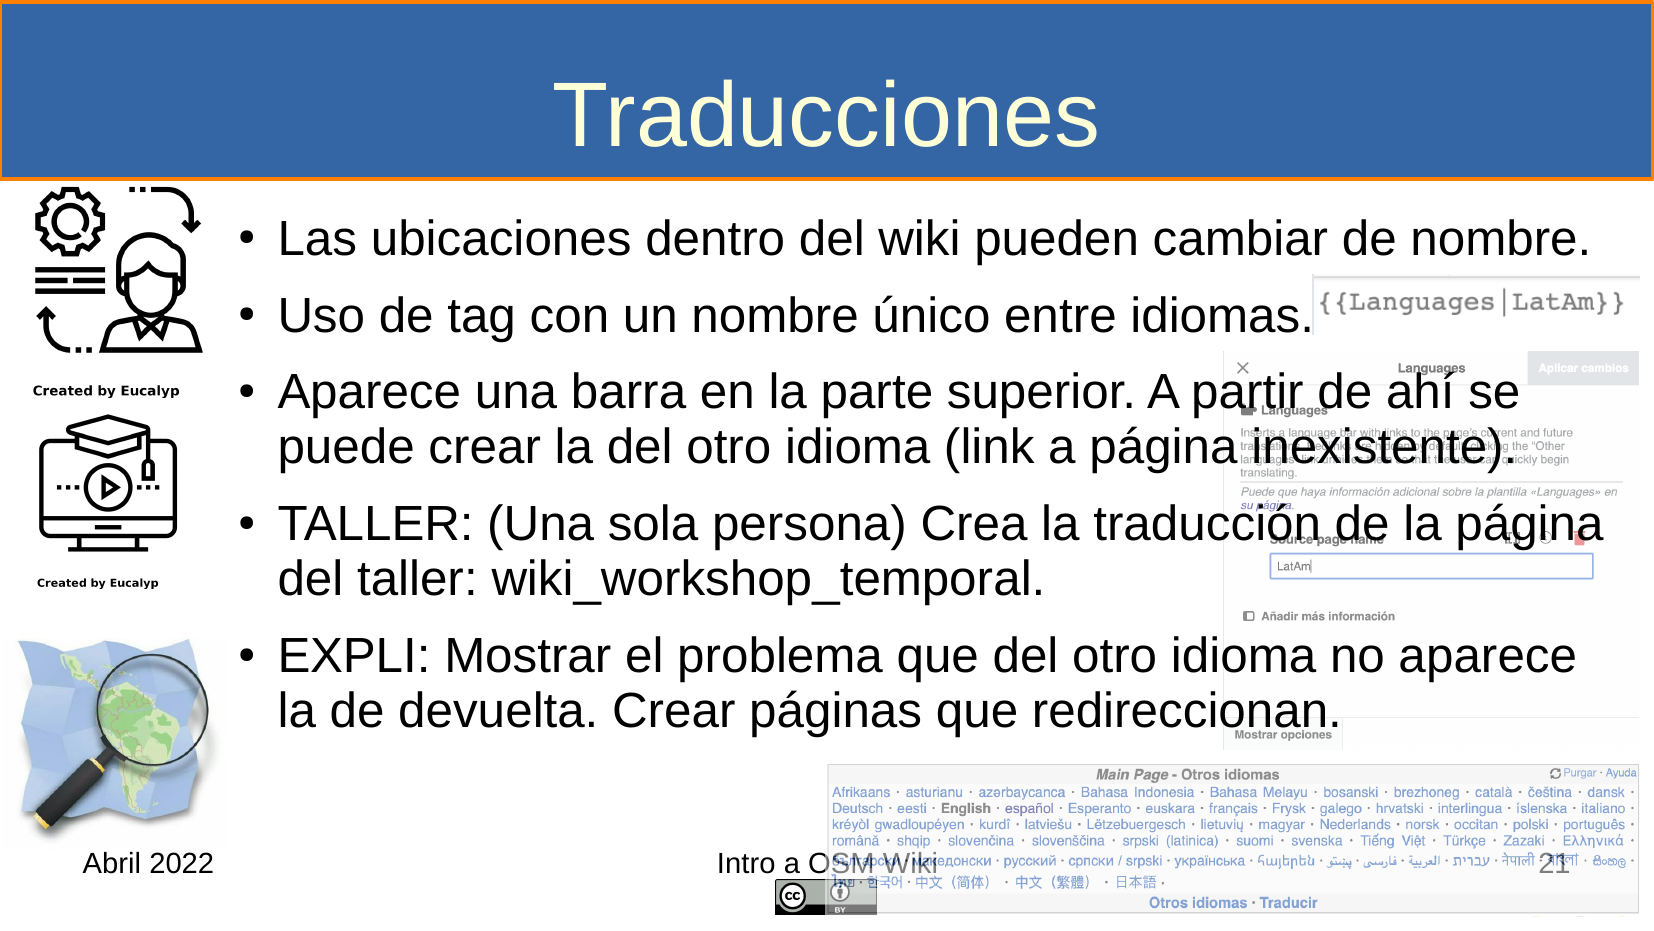

# Traducciones
Las ubicaciones dentro del wiki pueden cambiar de nombre.
Uso de tag con un nombre único entre idiomas.
Aparece una barra en la parte superior. A partir de ahí se puede crear la del otro idioma (link a página inexistente).
TALLER: (Una sola persona) Crea la traducción de la página del taller: wiki_workshop_temporal.
EXPLI: Mostrar el problema que del otro idioma no aparece la de devuelta. Crear páginas que redireccionan.
Abril 2022
Intro a OSM Wiki
21